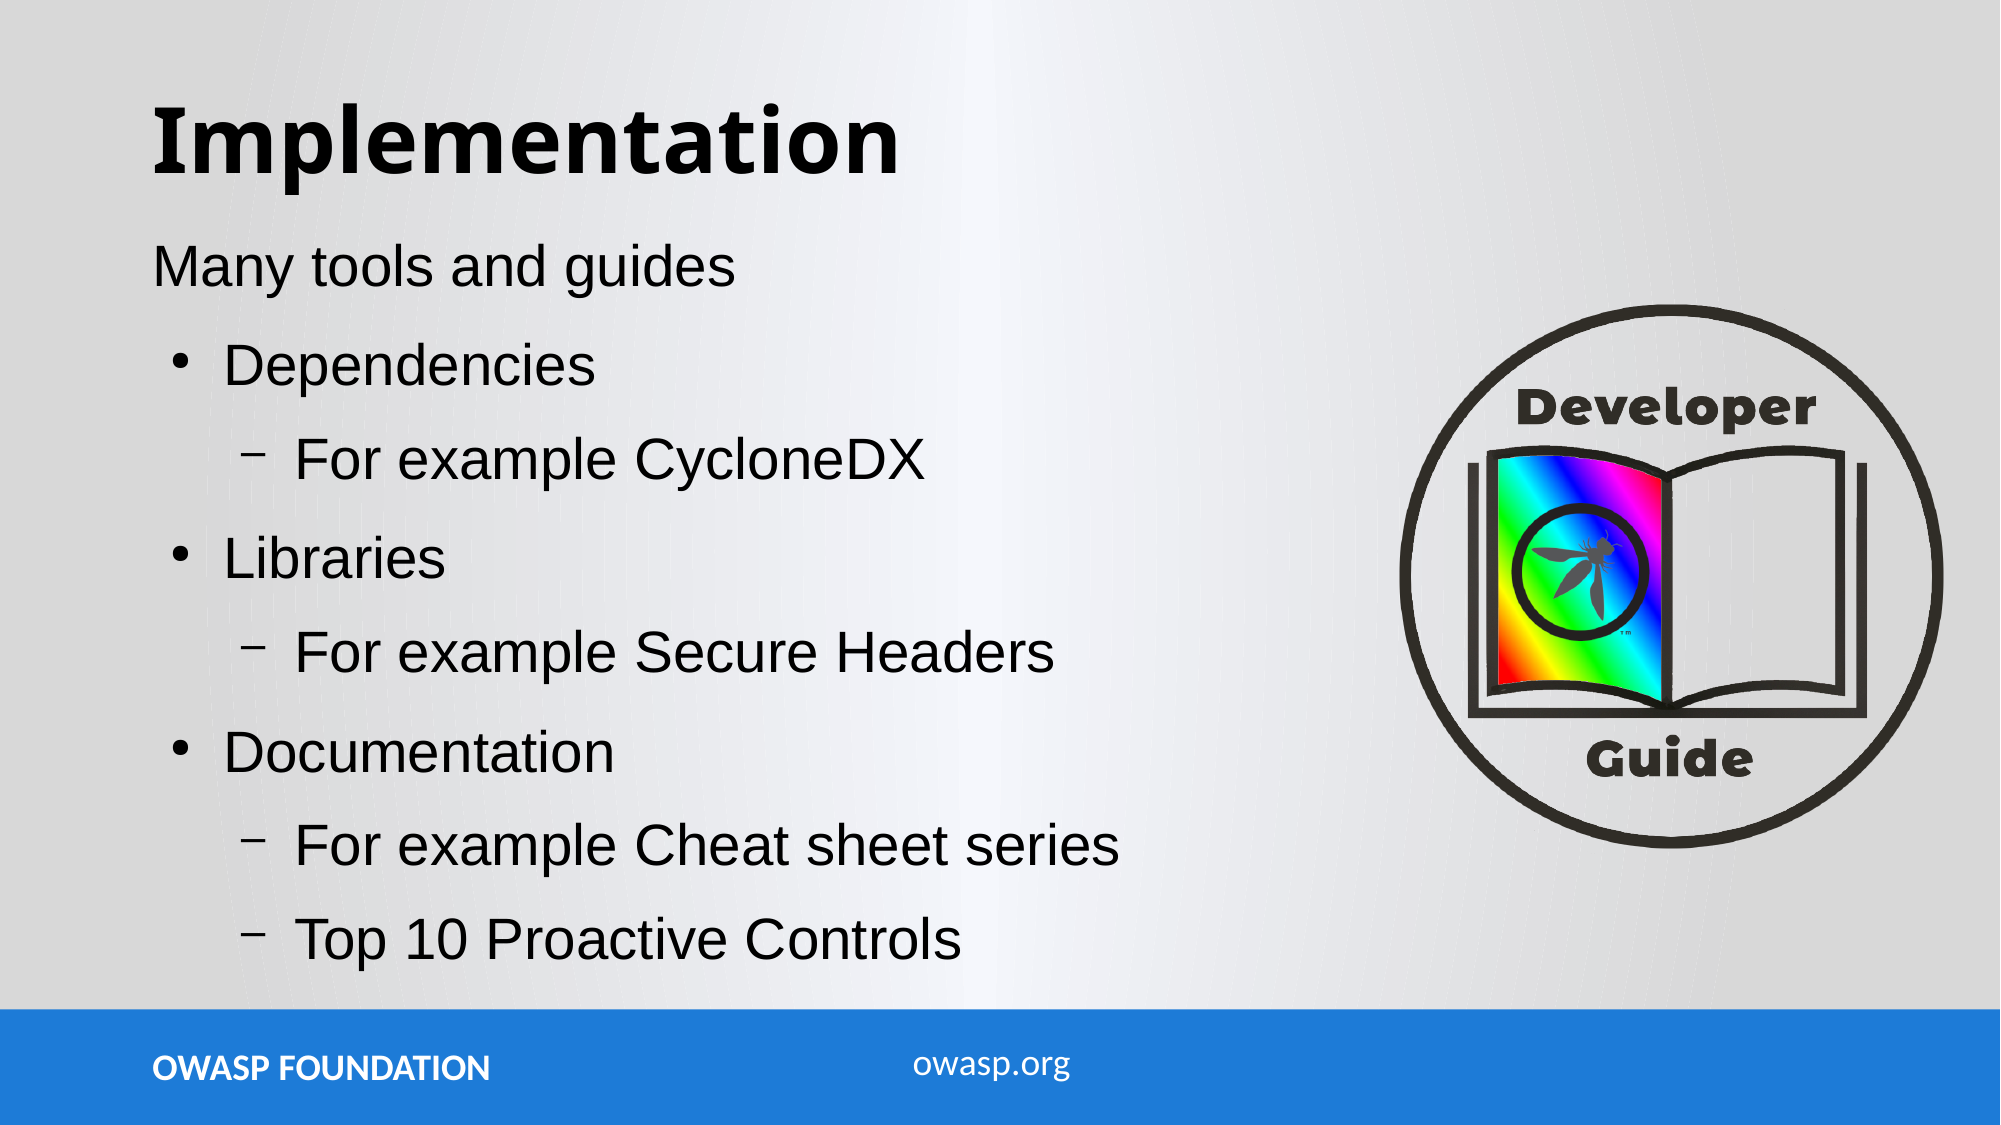

# Implementation
Many tools and guides
Dependencies
For example CycloneDX
Libraries
For example Secure Headers
Documentation
For example Cheat sheet series
Top 10 Proactive Controls